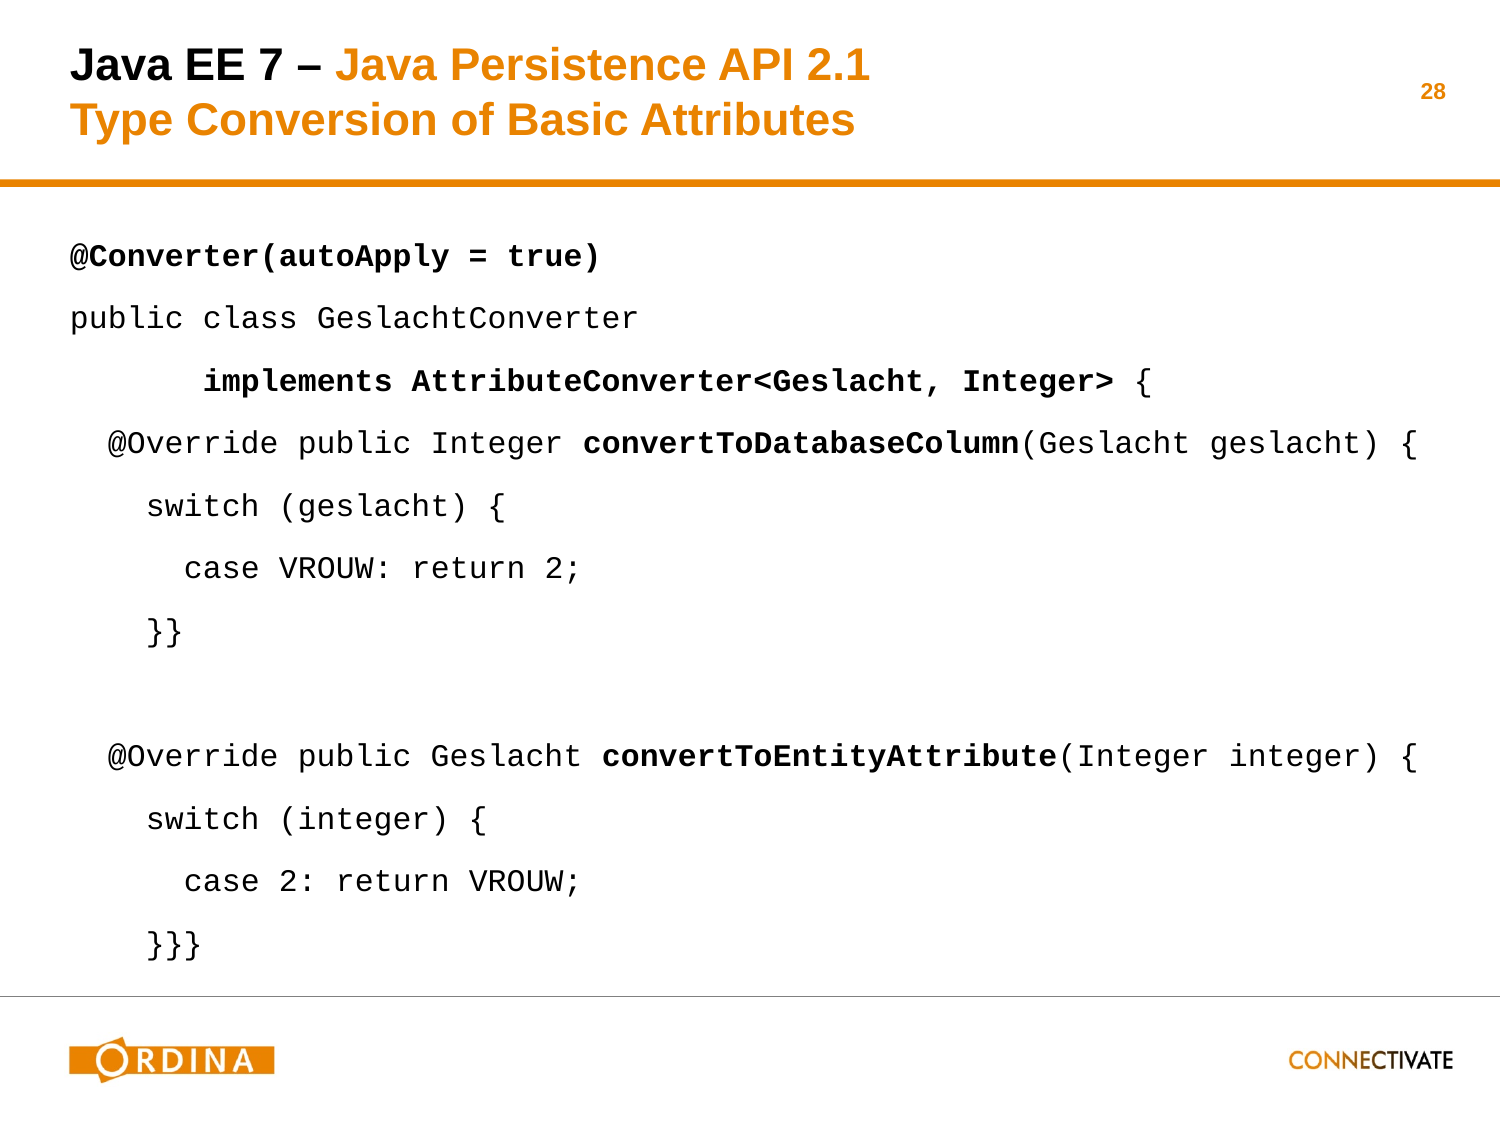

# Java EE 7 – Java Persistence API 2.1 Type Conversion of Basic Attributes
@Converter(autoApply = true)
public class GeslachtConverter
 implements AttributeConverter<Geslacht, Integer> {
 @Override public Integer convertToDatabaseColumn(Geslacht geslacht) {
 switch (geslacht) {
 case VROUW: return 2;
 }}
 @Override public Geslacht convertToEntityAttribute(Integer integer) {
 switch (integer) {
 case 2: return VROUW;
 }}}